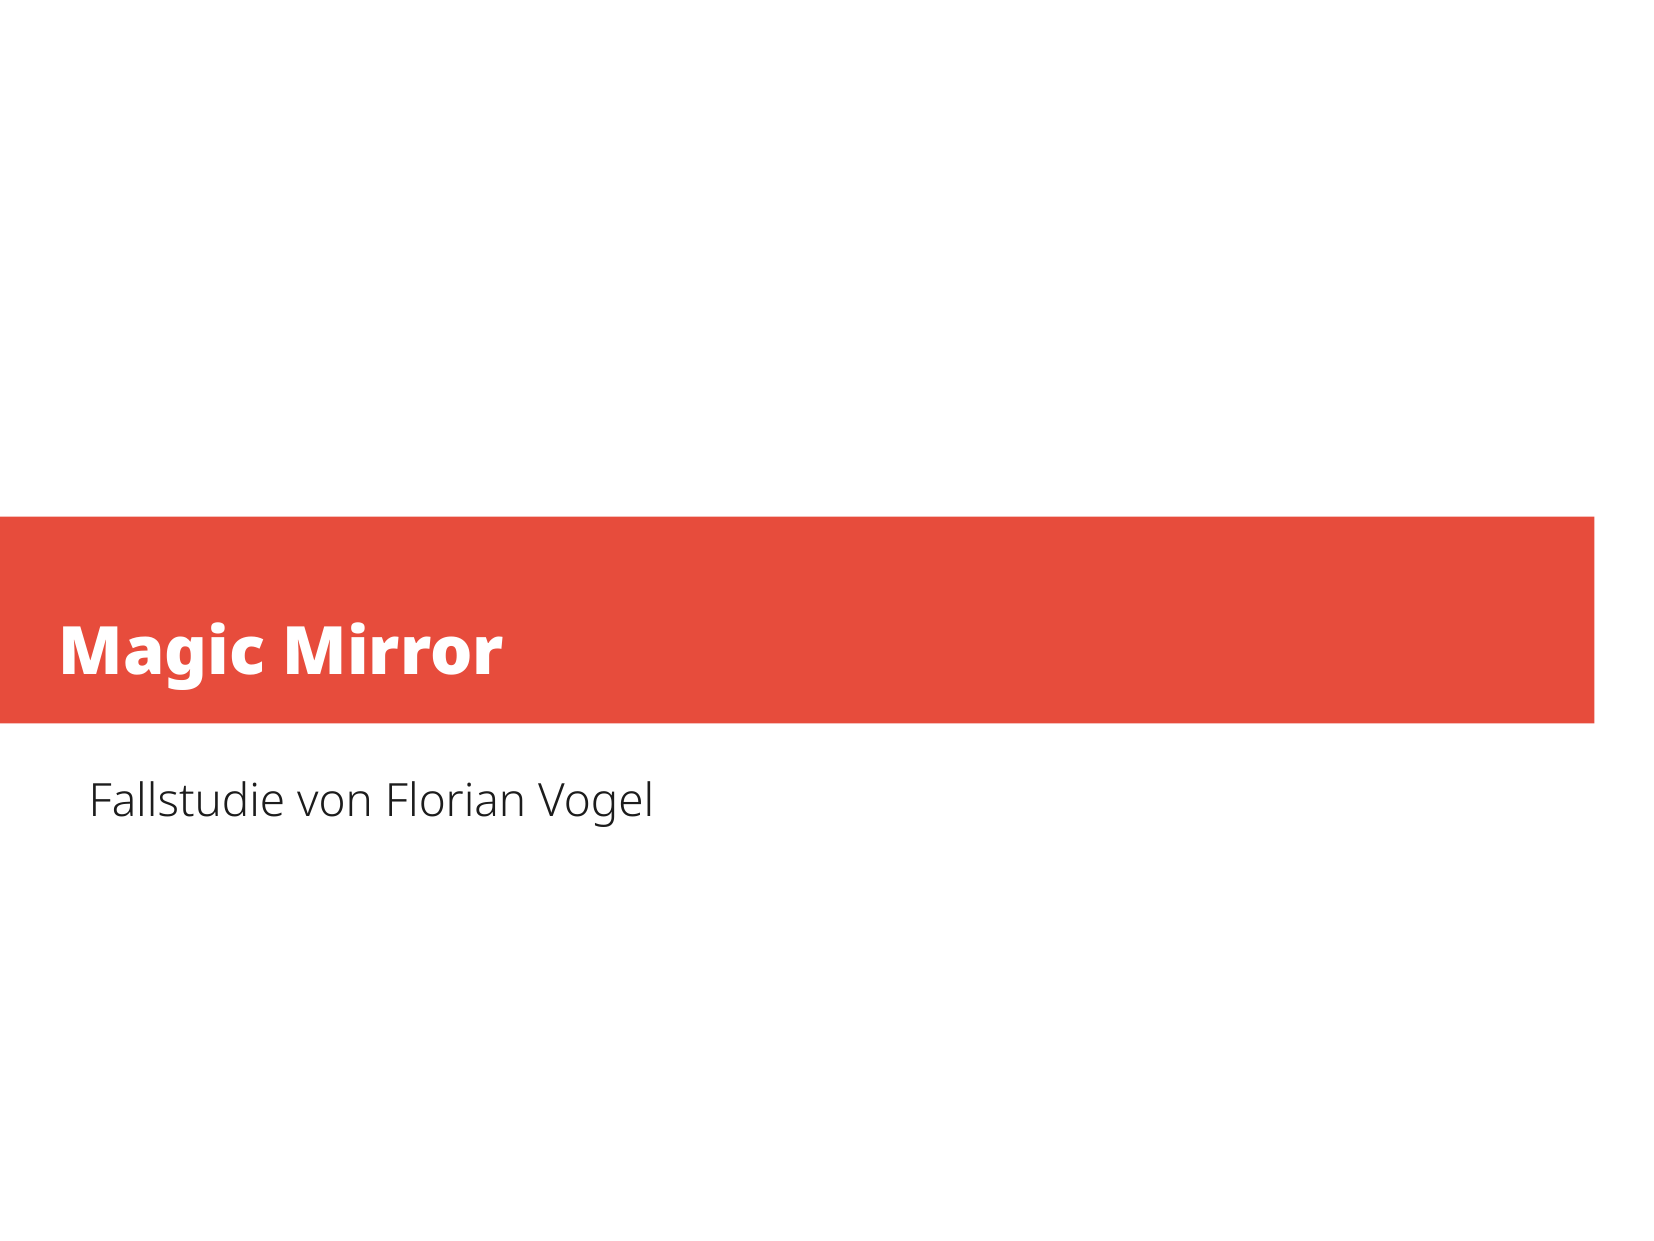

# Magic Mirror
Fallstudie von Florian Vogel